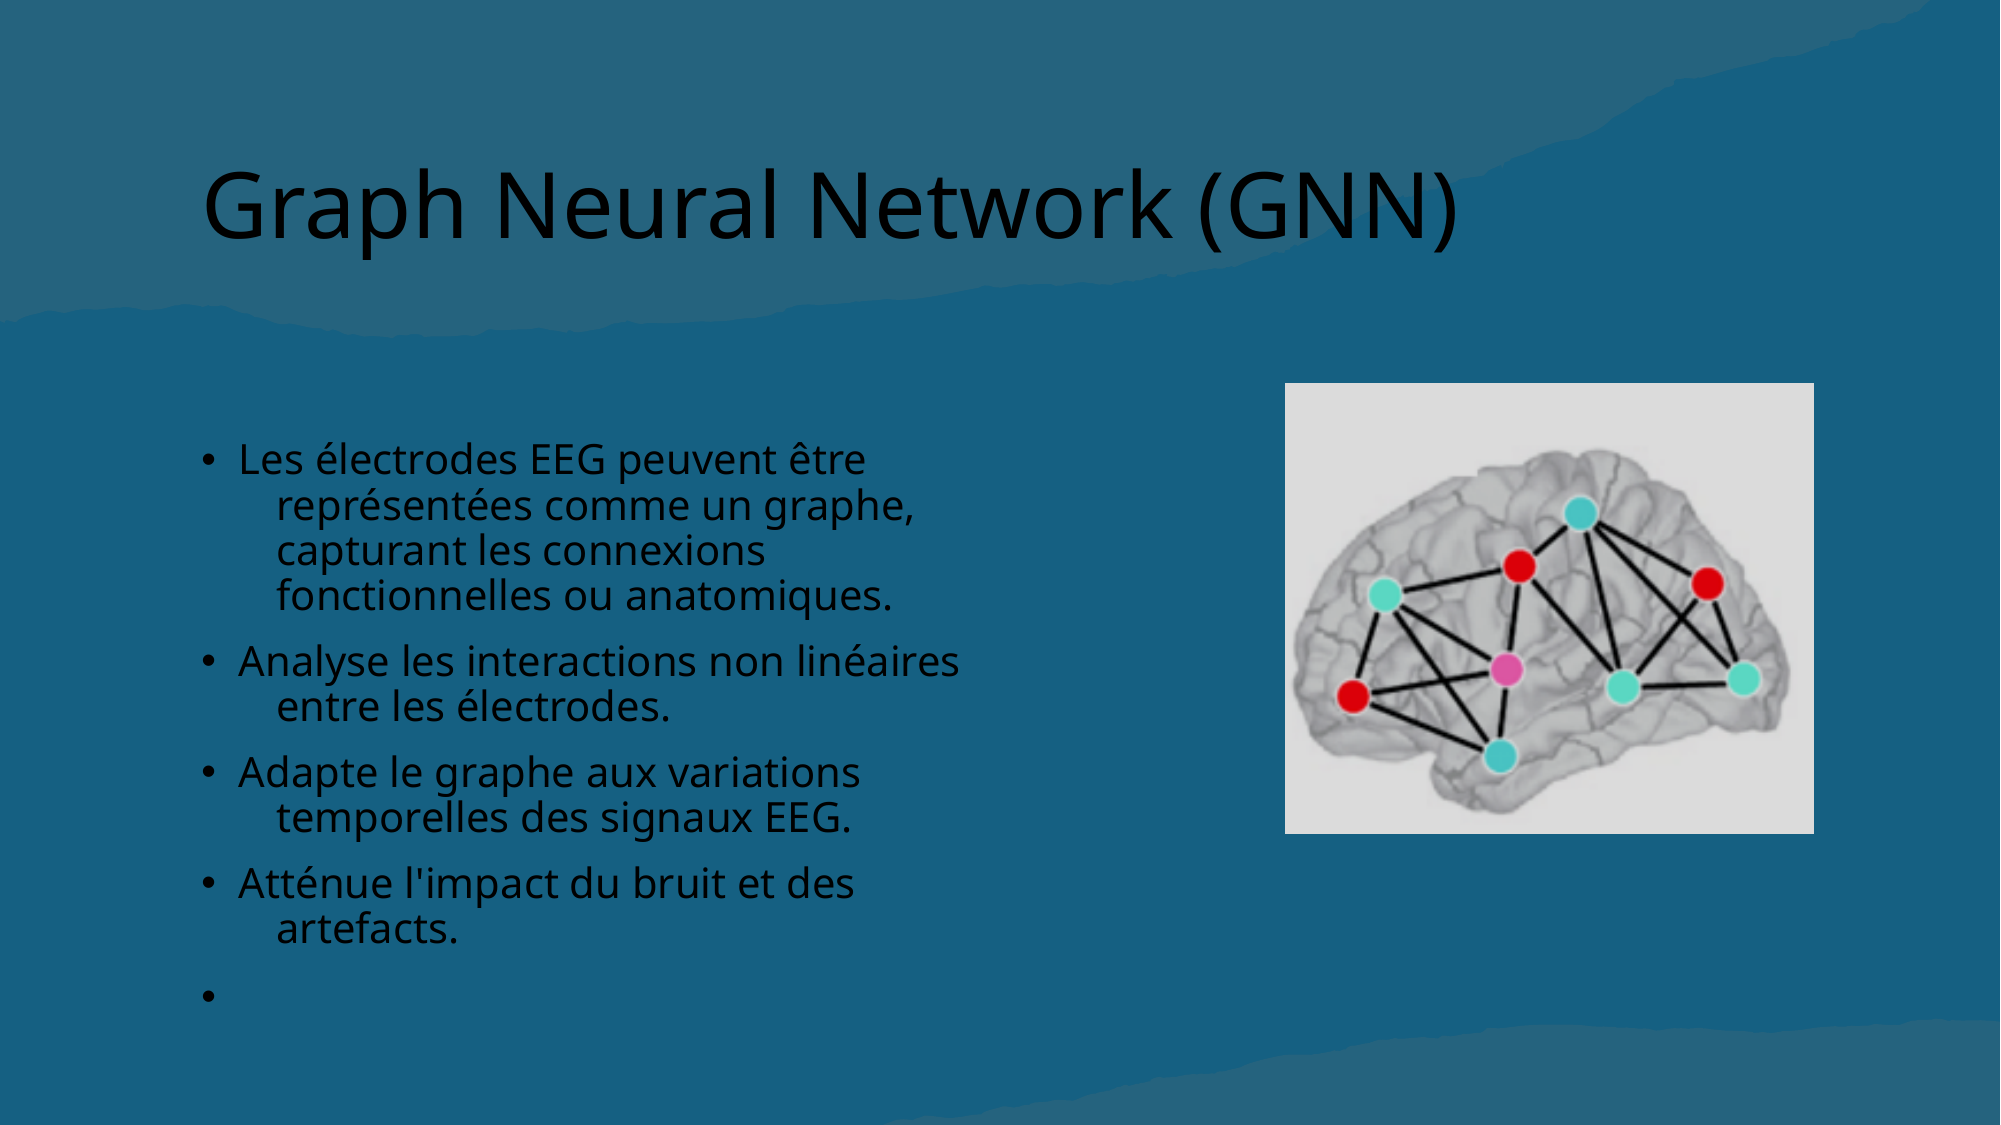

# Graph Neural Network (GNN)
Les électrodes EEG peuvent être représentées comme un graphe, capturant les connexions fonctionnelles ou anatomiques.
Analyse les interactions non linéaires entre les électrodes.
Adapte le graphe aux variations temporelles des signaux EEG.
Atténue l'impact du bruit et des artefacts.